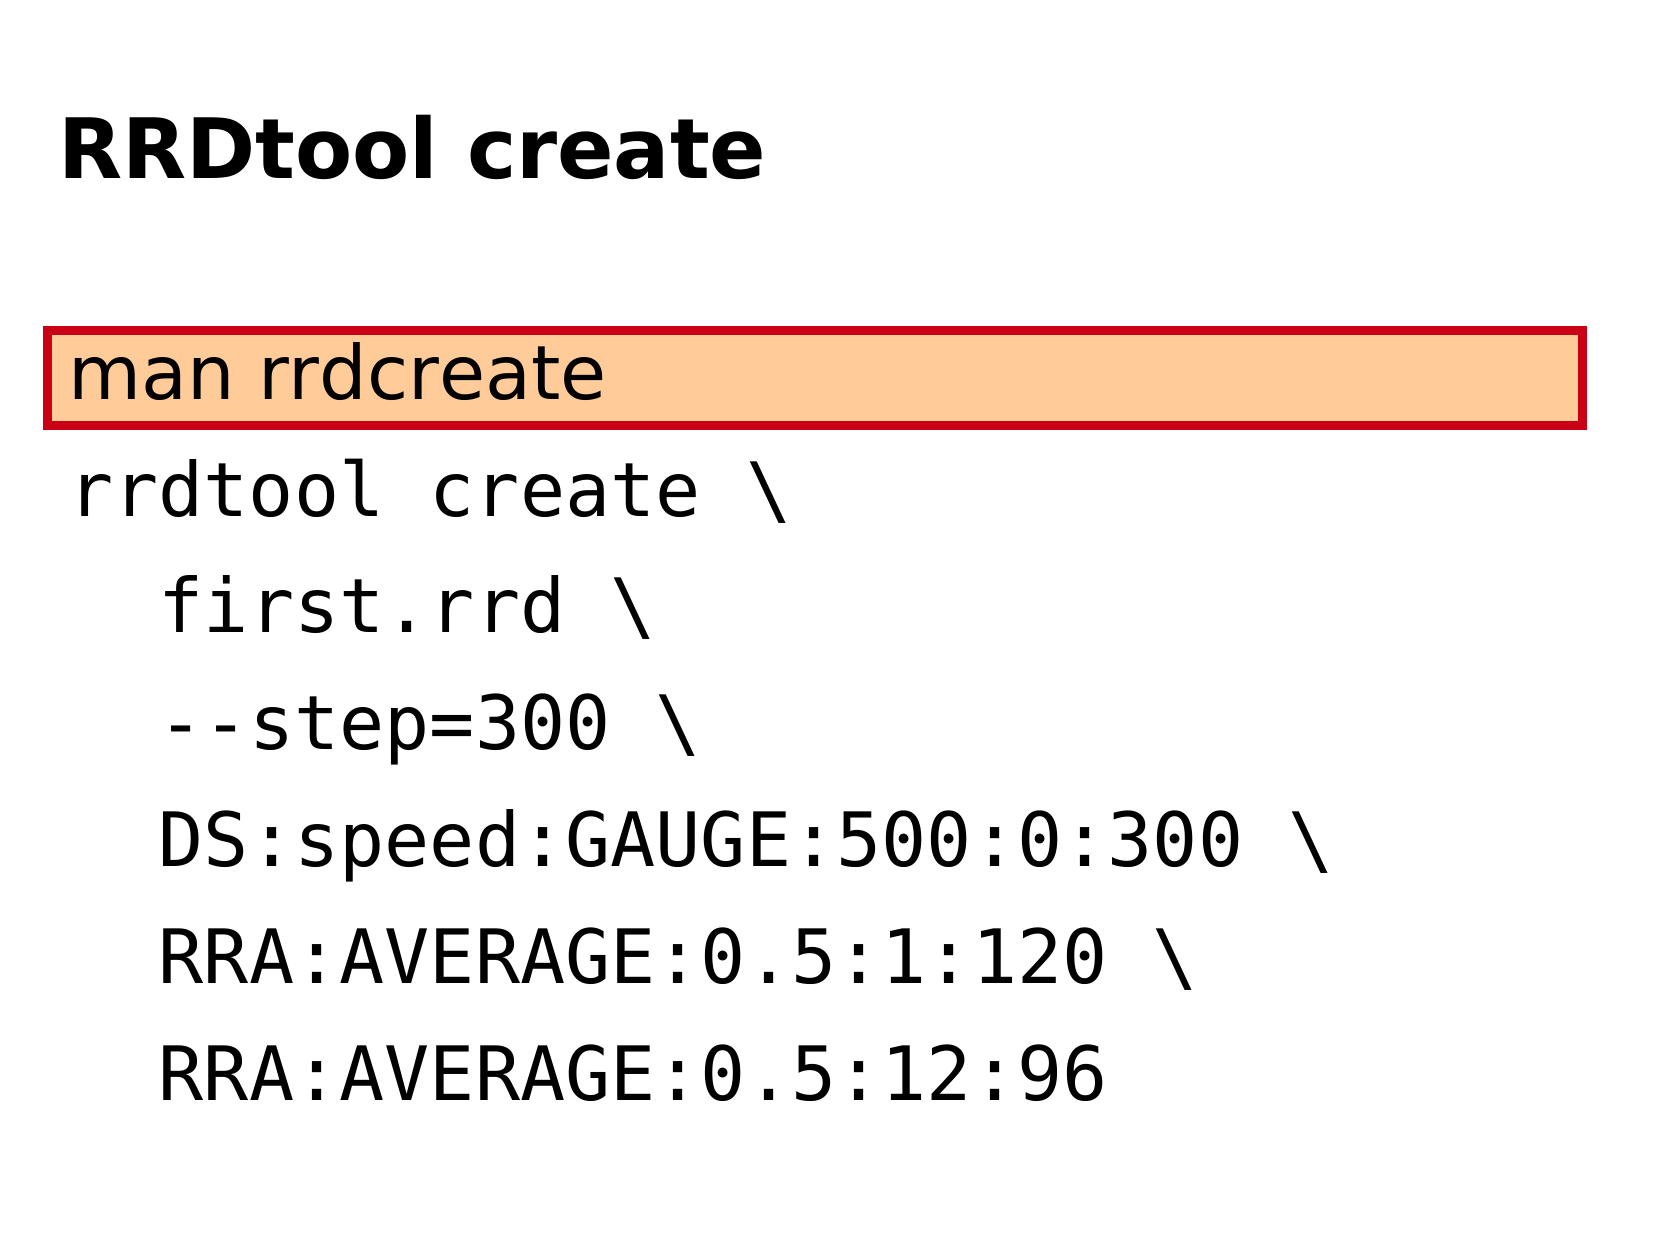

# RRDtool create
man rrdcreate
rrdtool create \
 first.rrd \
 --step=300 \
 DS:speed:GAUGE:500:0:300 \
 RRA:AVERAGE:0.5:1:120 \
 RRA:AVERAGE:0.5:12:96